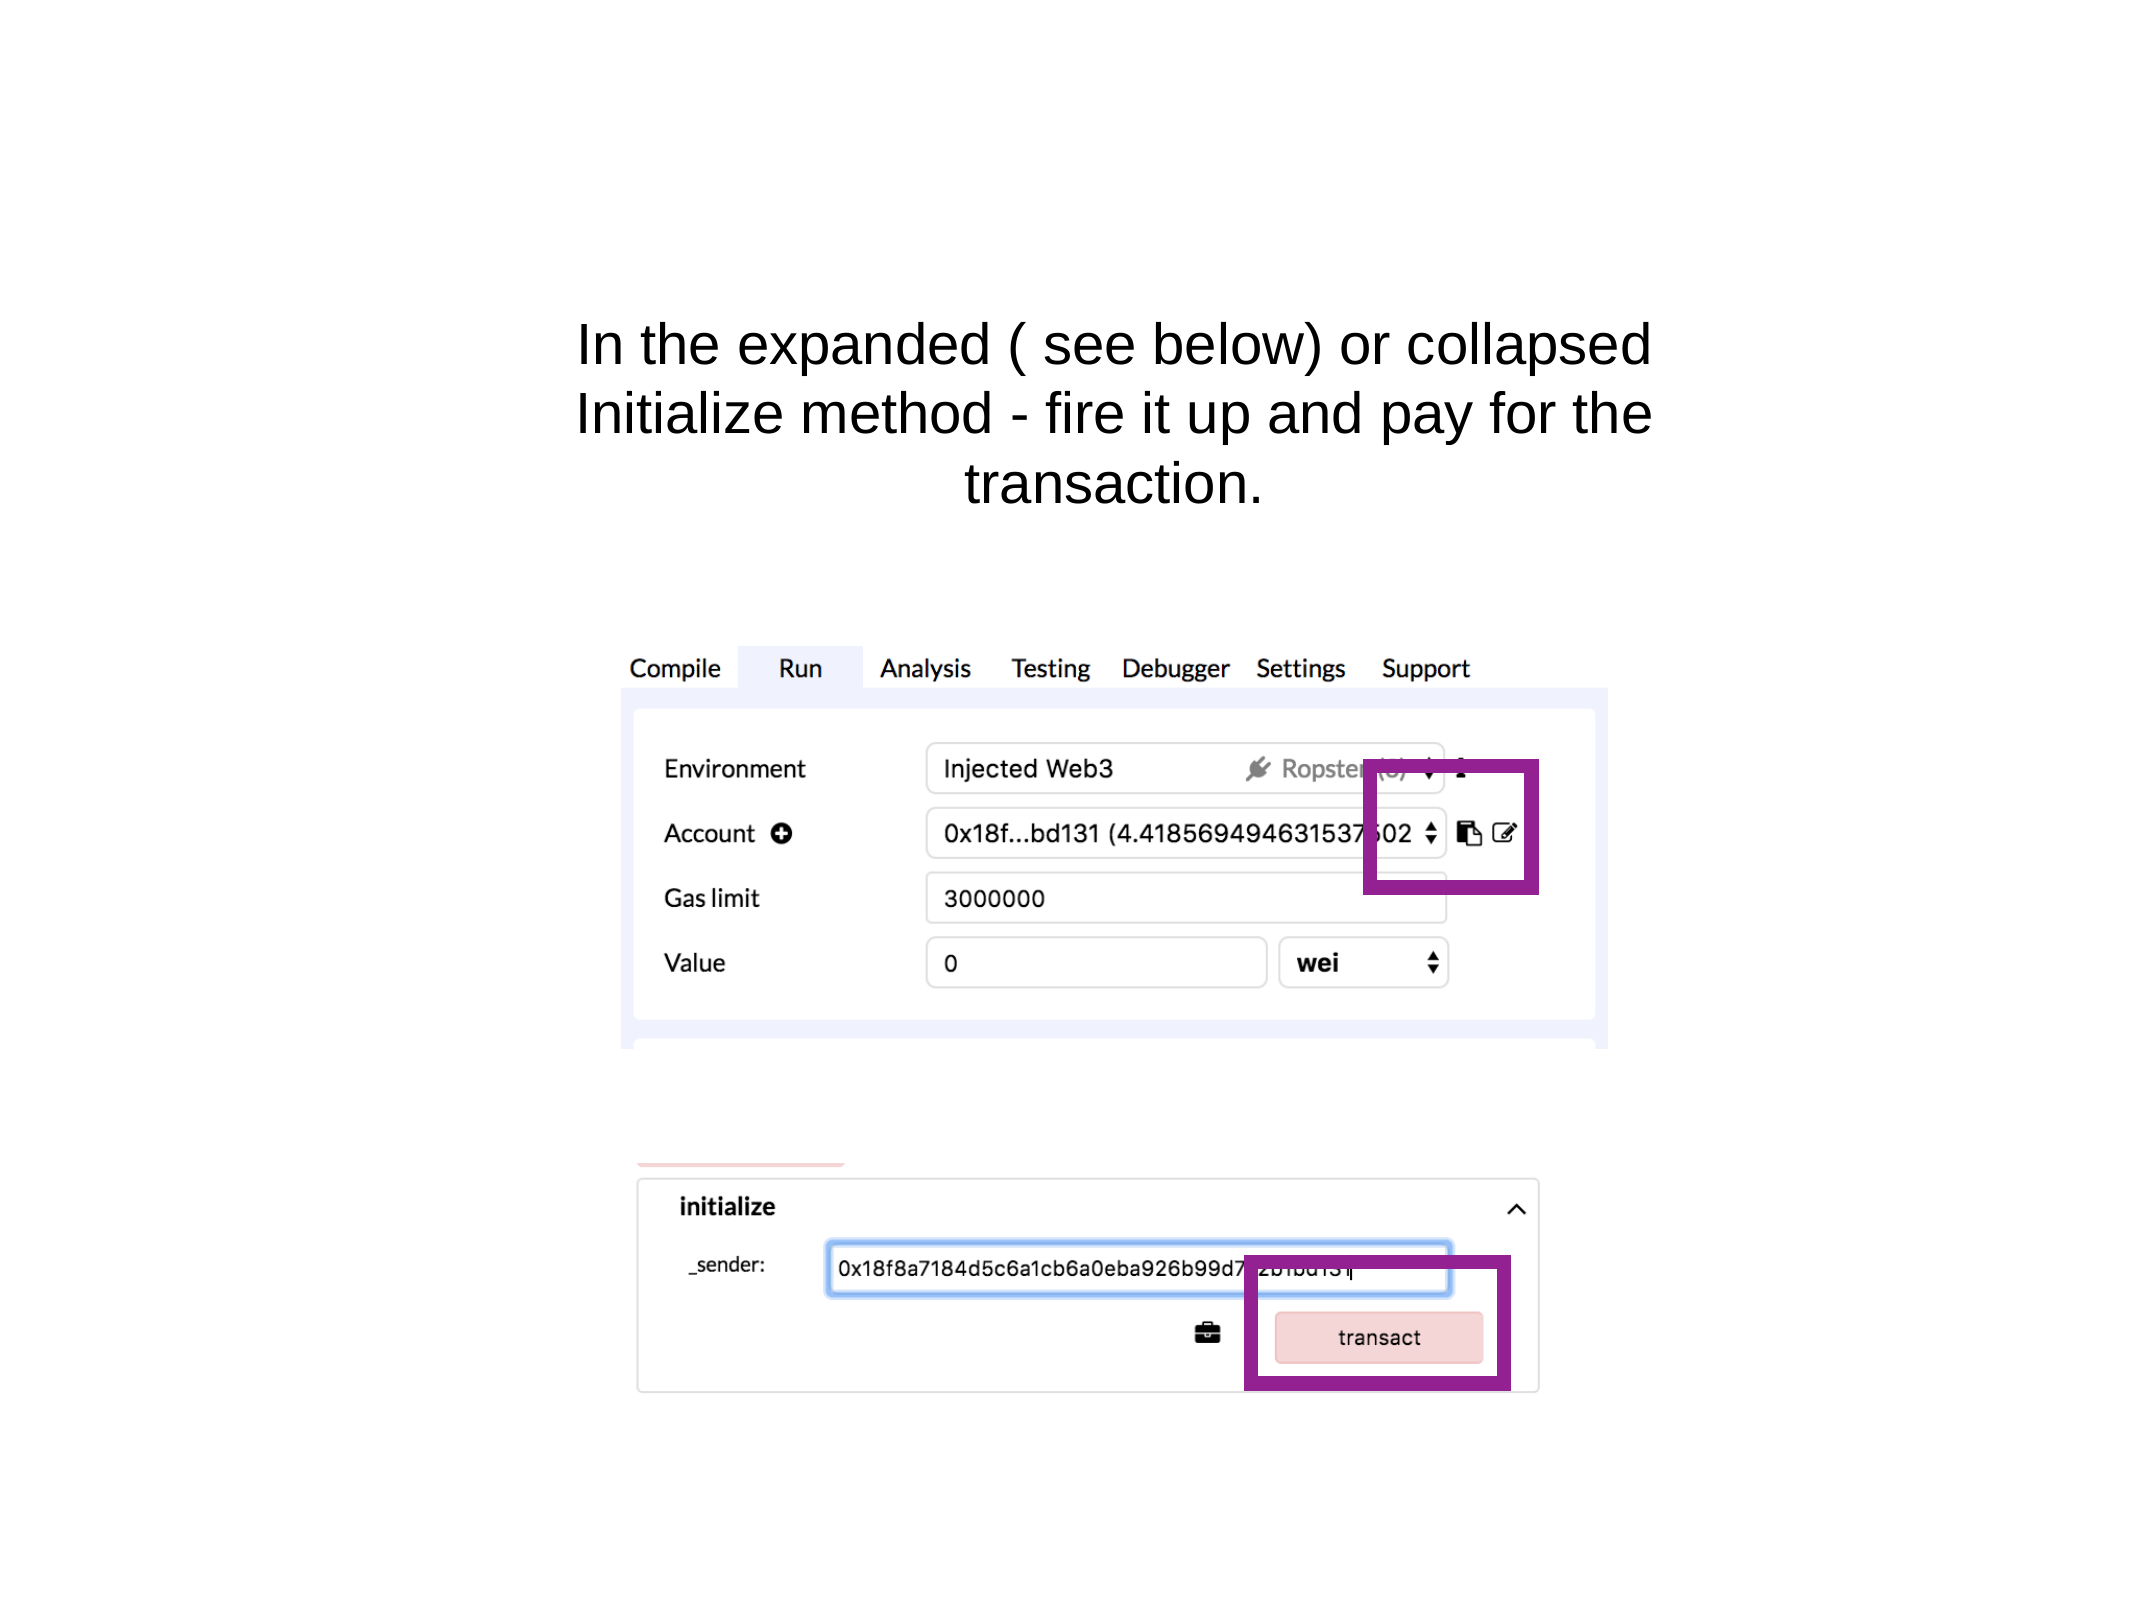

# Run Initialize
In the expanded ( see below) or collapsed Initialize method - fire it up and pay for the transaction.